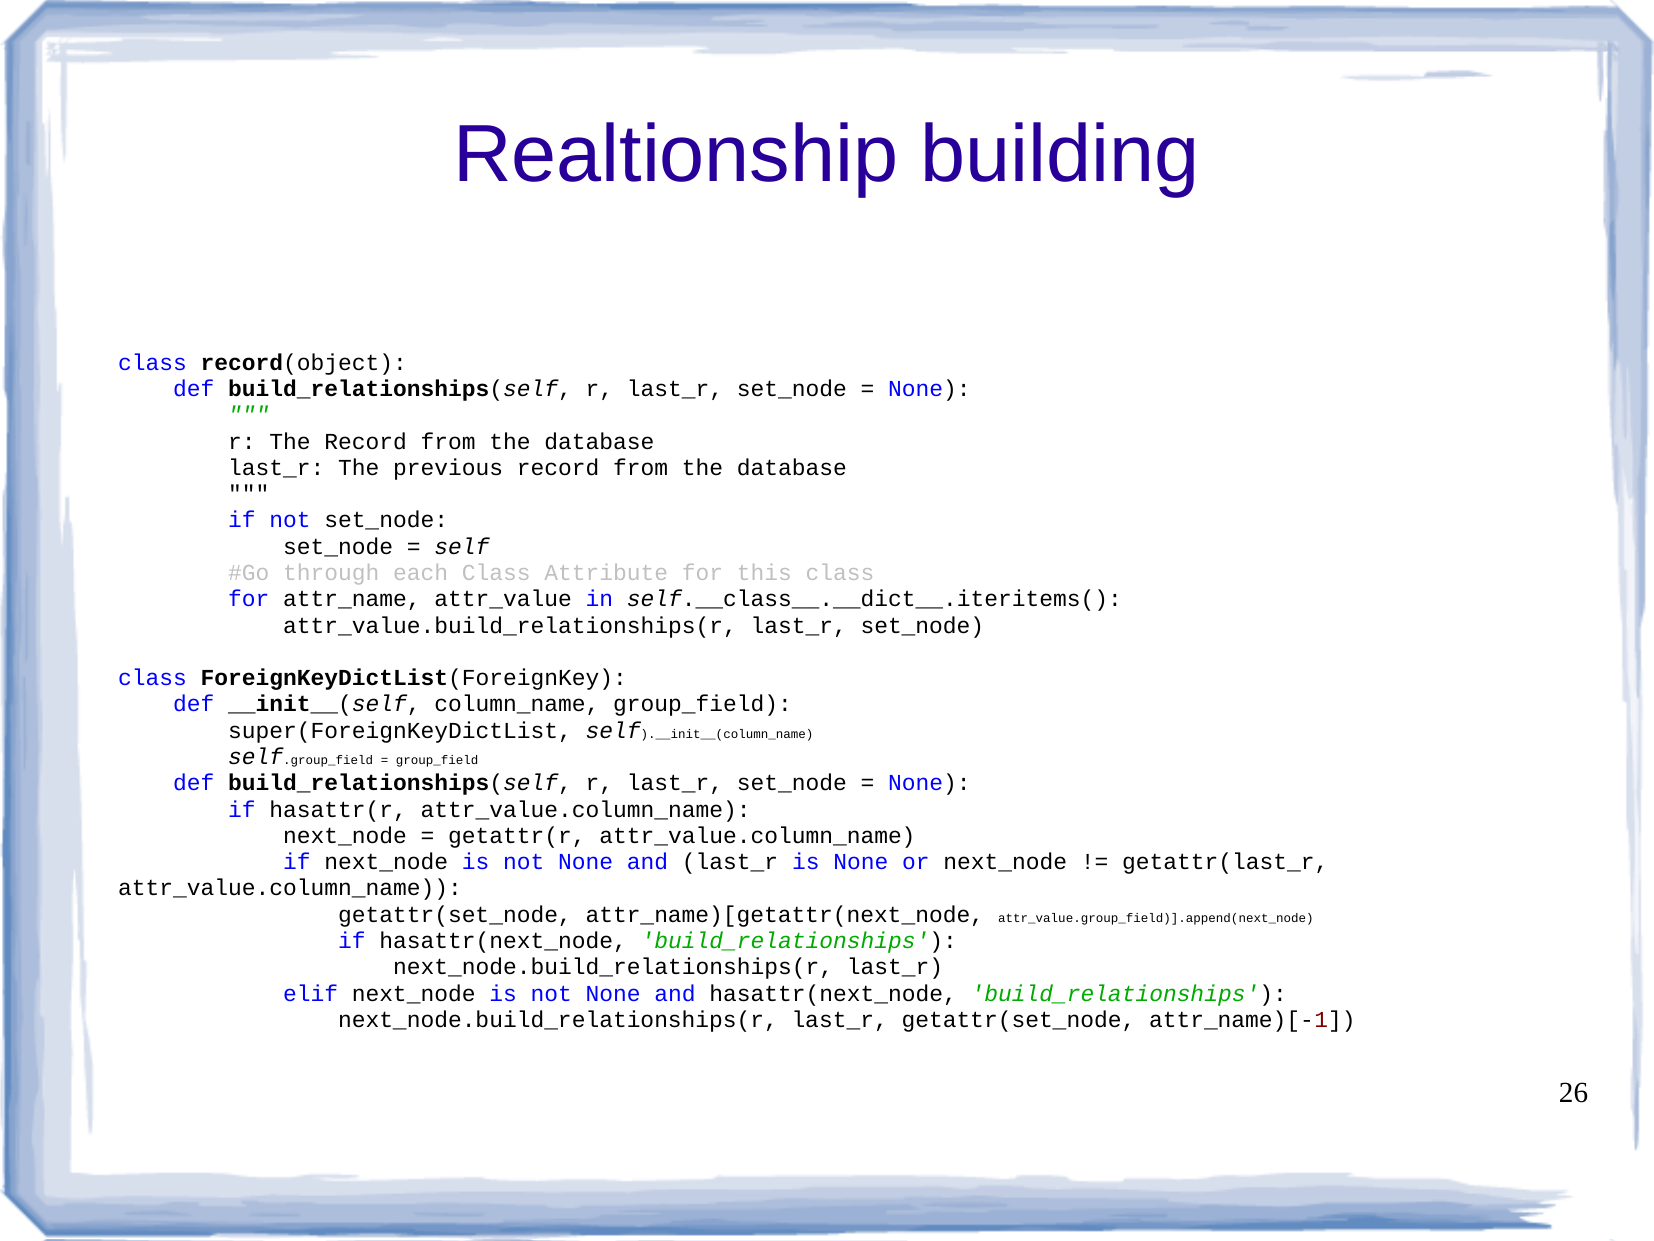

# Realtionship building
class record(object):
 def build_relationships(self, r, last_r, set_node = None):
 """
 r: The Record from the database
 last_r: The previous record from the database
 """
 if not set_node:
 set_node = self
 #Go through each Class Attribute for this class
 for attr_name, attr_value in self.__class__.__dict__.iteritems():
 attr_value.build_relationships(r, last_r, set_node)
class ForeignKeyDictList(ForeignKey):
 def __init__(self, column_name, group_field):
 super(ForeignKeyDictList, self).__init__(column_name)
 self.group_field = group_field
 def build_relationships(self, r, last_r, set_node = None):
 if hasattr(r, attr_value.column_name):
 next_node = getattr(r, attr_value.column_name)
 if next_node is not None and (last_r is None or next_node != getattr(last_r, attr_value.column_name)):
 getattr(set_node, attr_name)[getattr(next_node, attr_value.group_field)].append(next_node)
 if hasattr(next_node, 'build_relationships'):
 next_node.build_relationships(r, last_r)
 elif next_node is not None and hasattr(next_node, 'build_relationships'):
 next_node.build_relationships(r, last_r, getattr(set_node, attr_name)[-1])
26